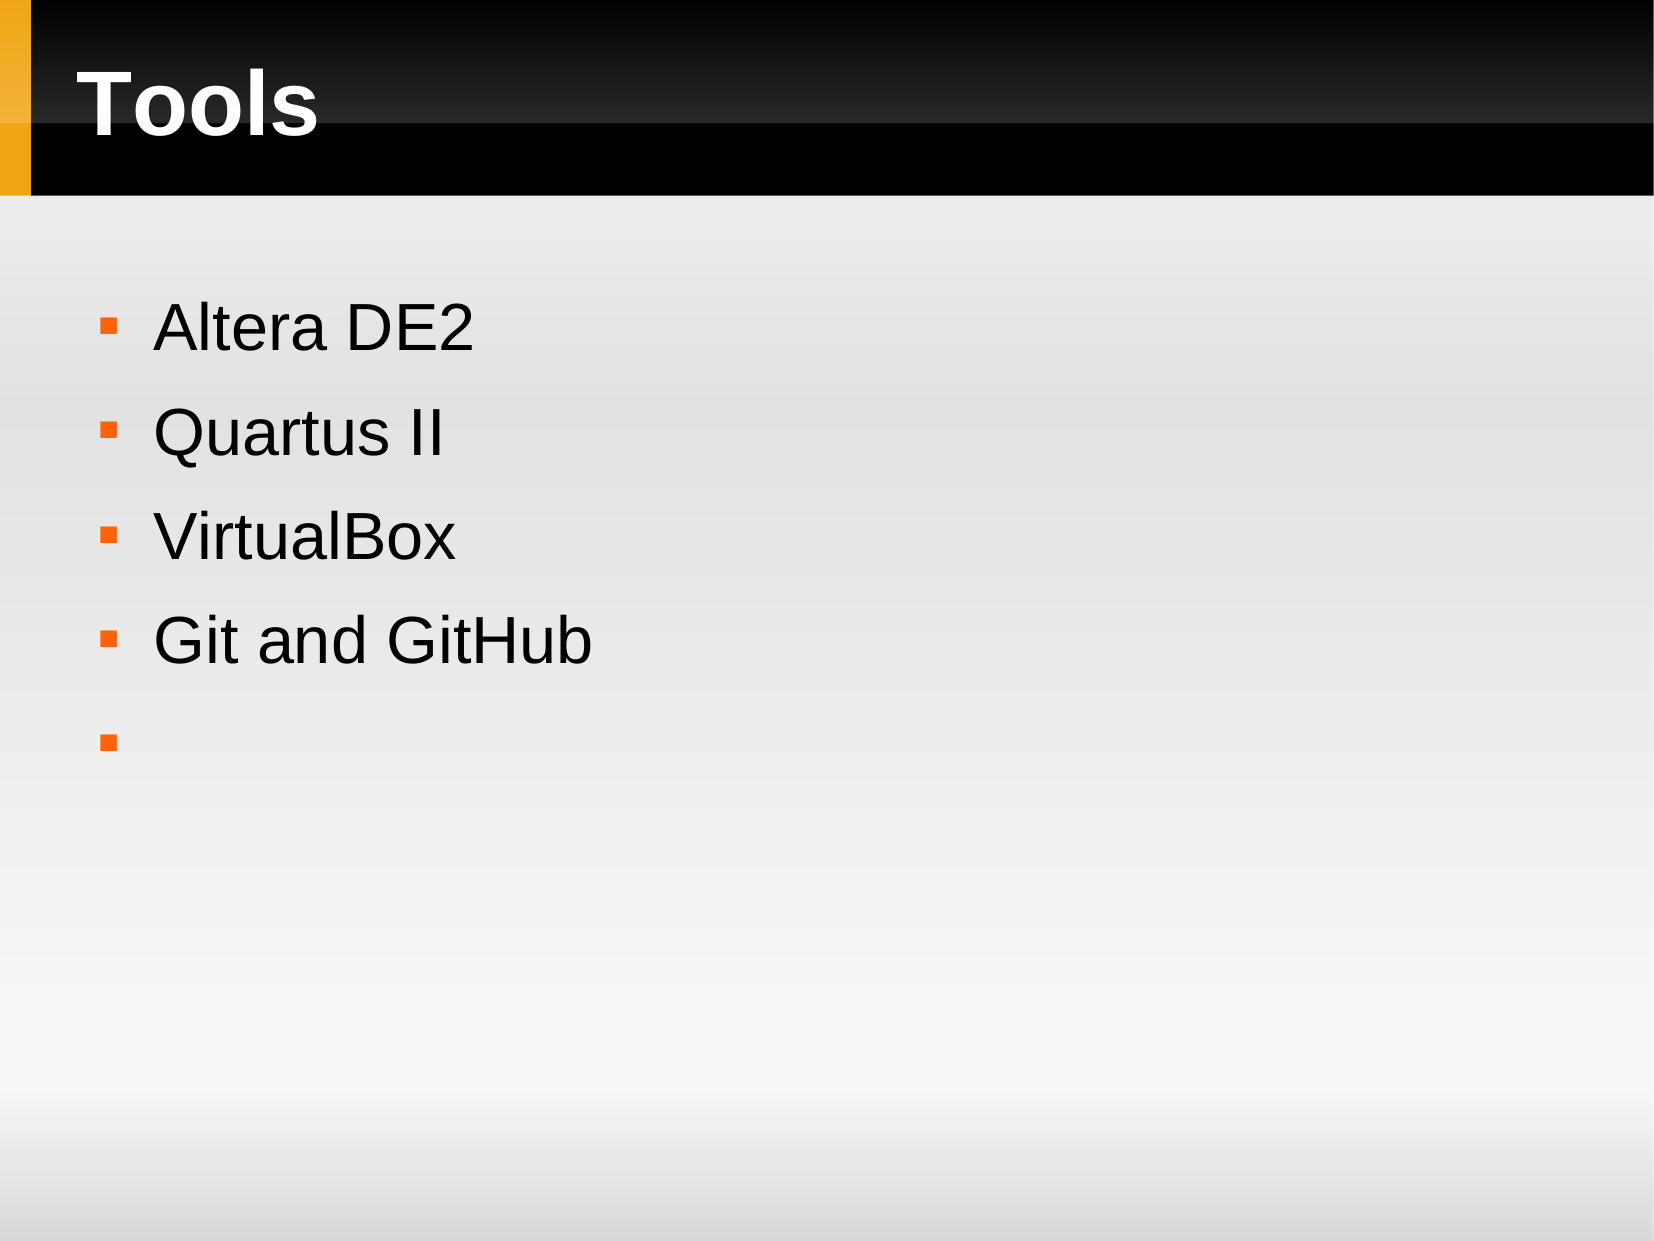

# Tools
Altera DE2
Quartus II
VirtualBox
Git and GitHub